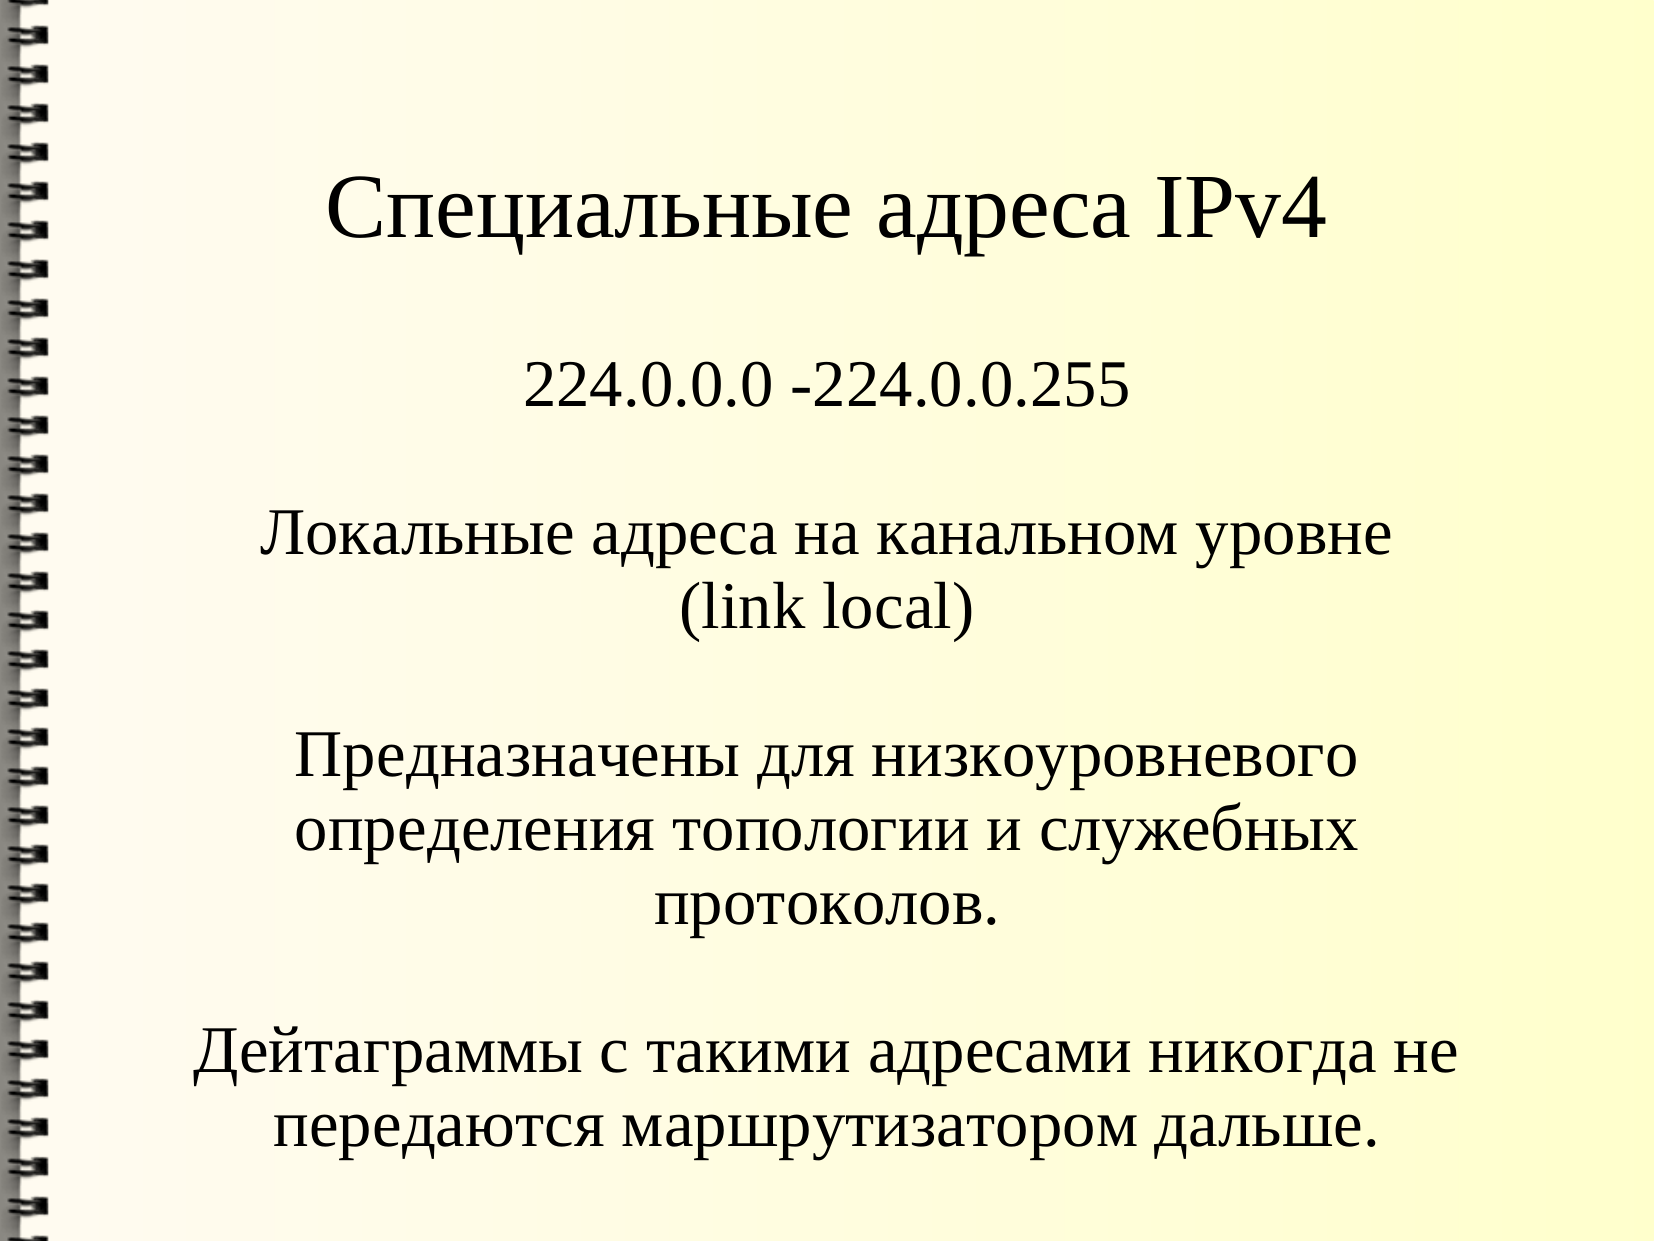

# Специальные адреса IPv4
224.0.0.0 -224.0.0.255
Локальные адреса на канальном уровне
(link local)
Предназначены для низкоуровневого определения топологии и служебных протоколов.
Дейтаграммы с такими адресами никогда не передаются маршрутизатором дальше.